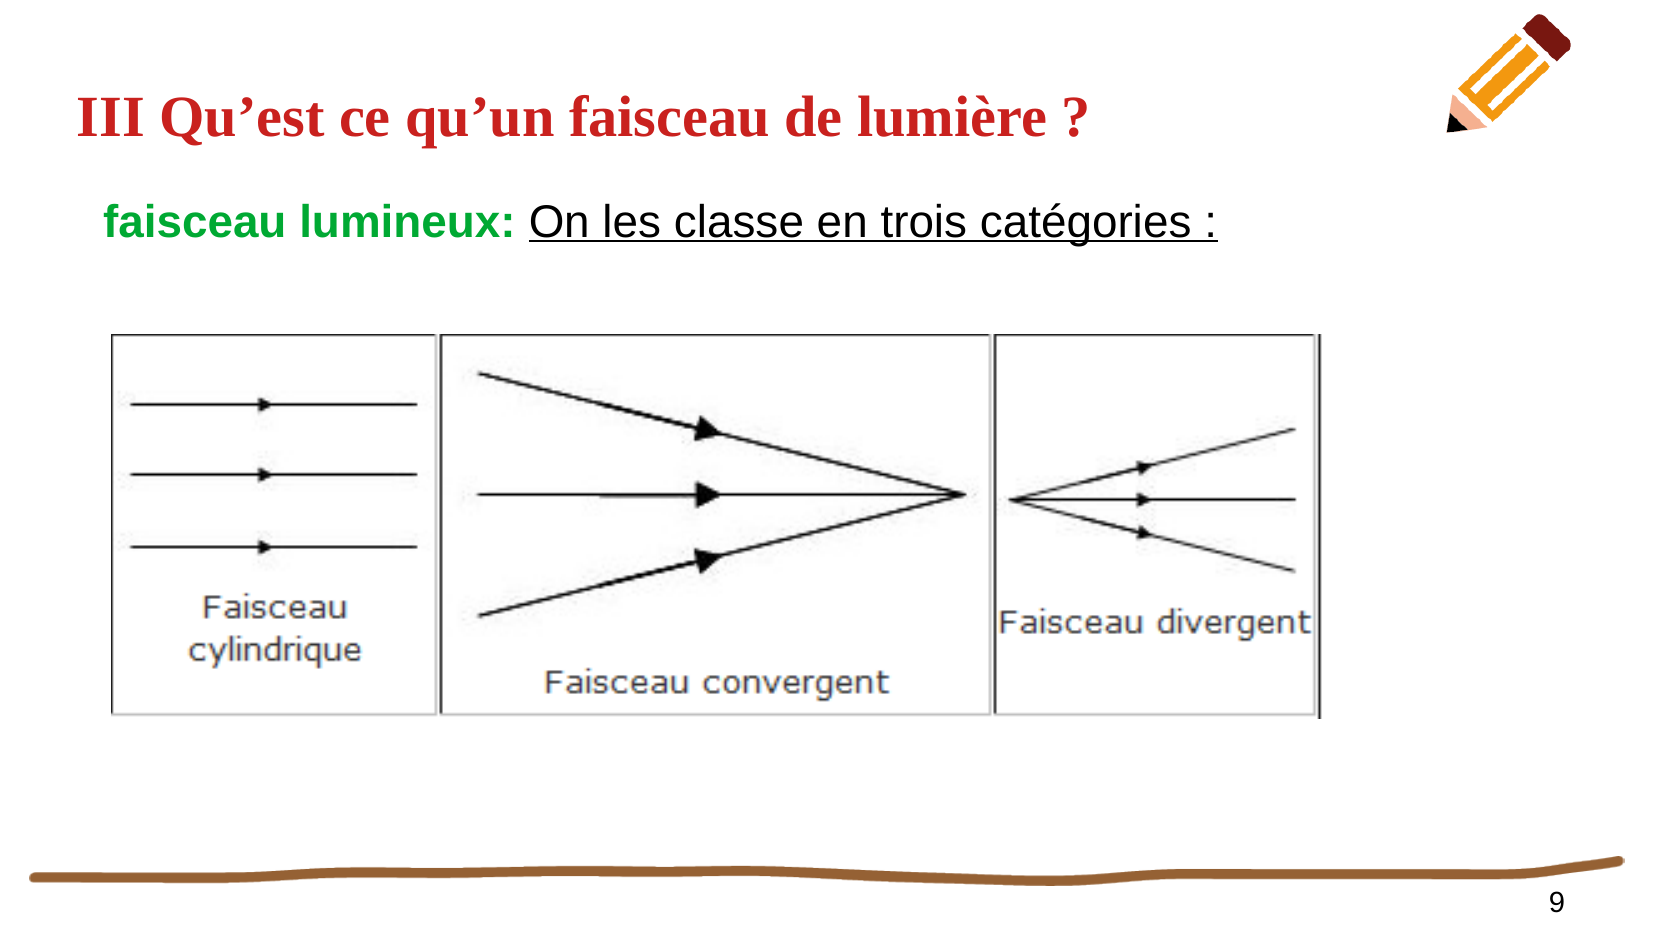

# III Qu’est ce qu’un faisceau de lumière ?
faisceau lumineux: On les classe en trois catégories :
9